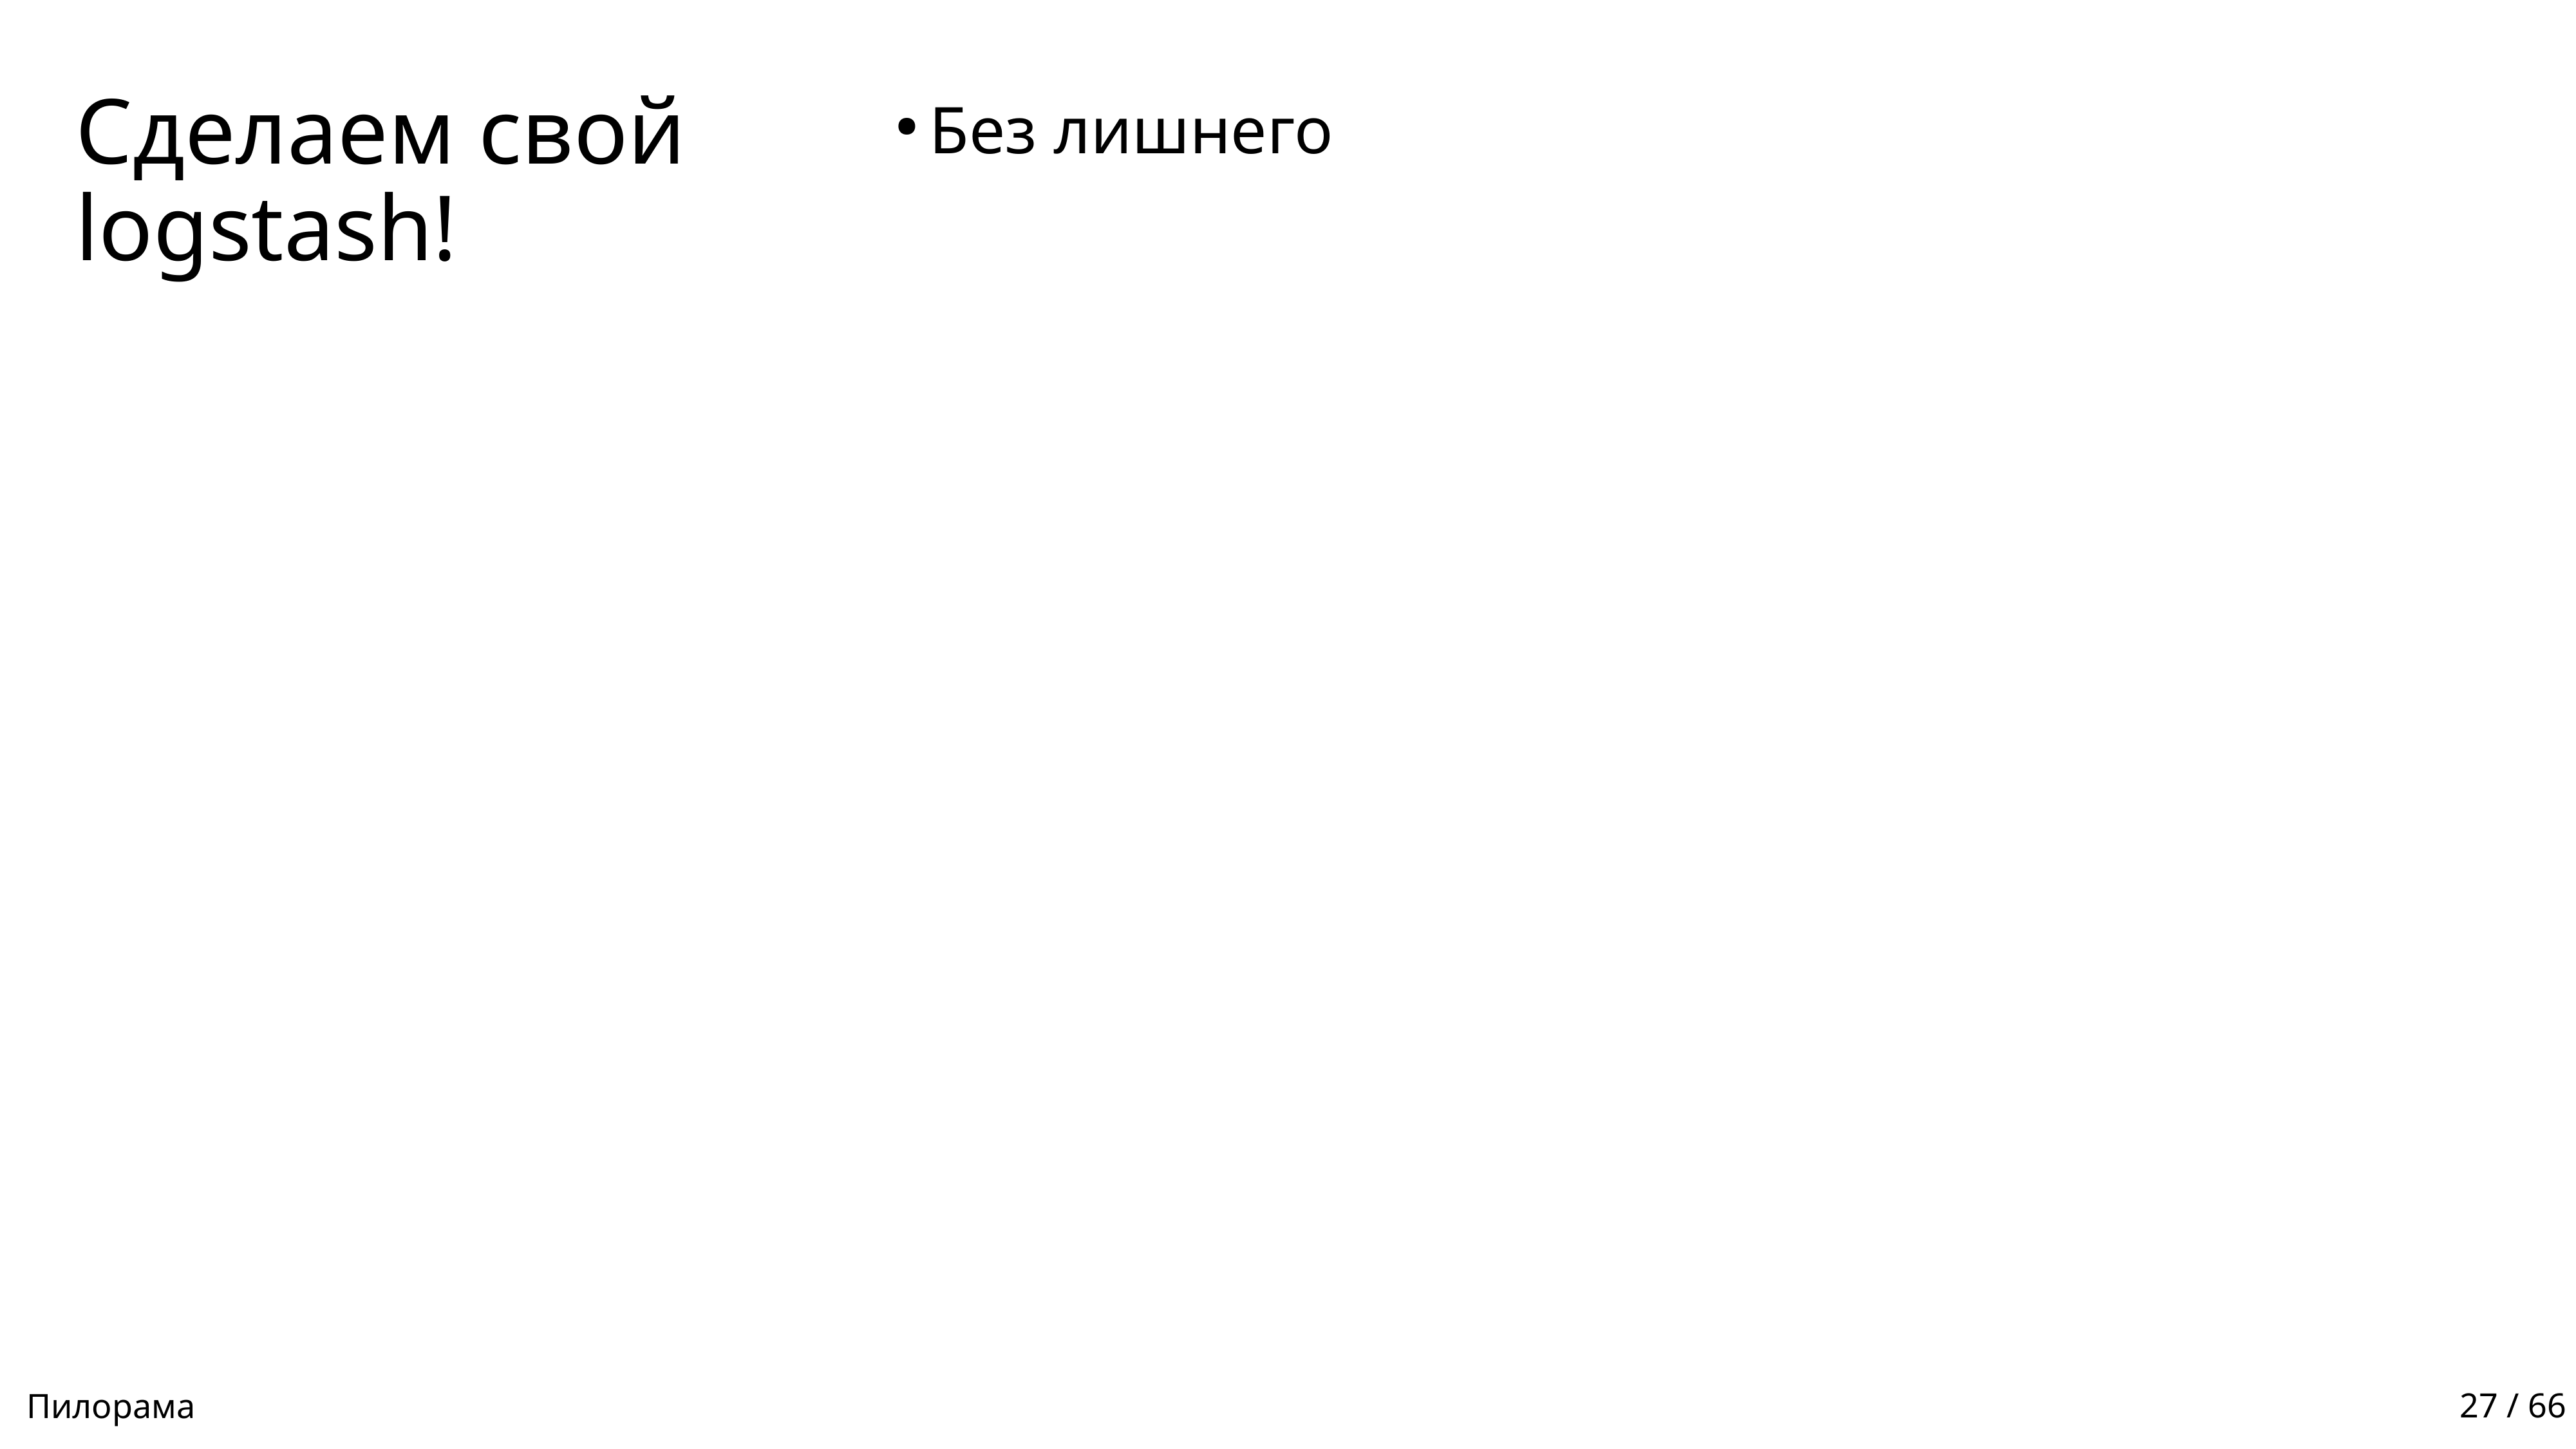

# Сделаем свой logstash!
Без лишнего
Пилорама